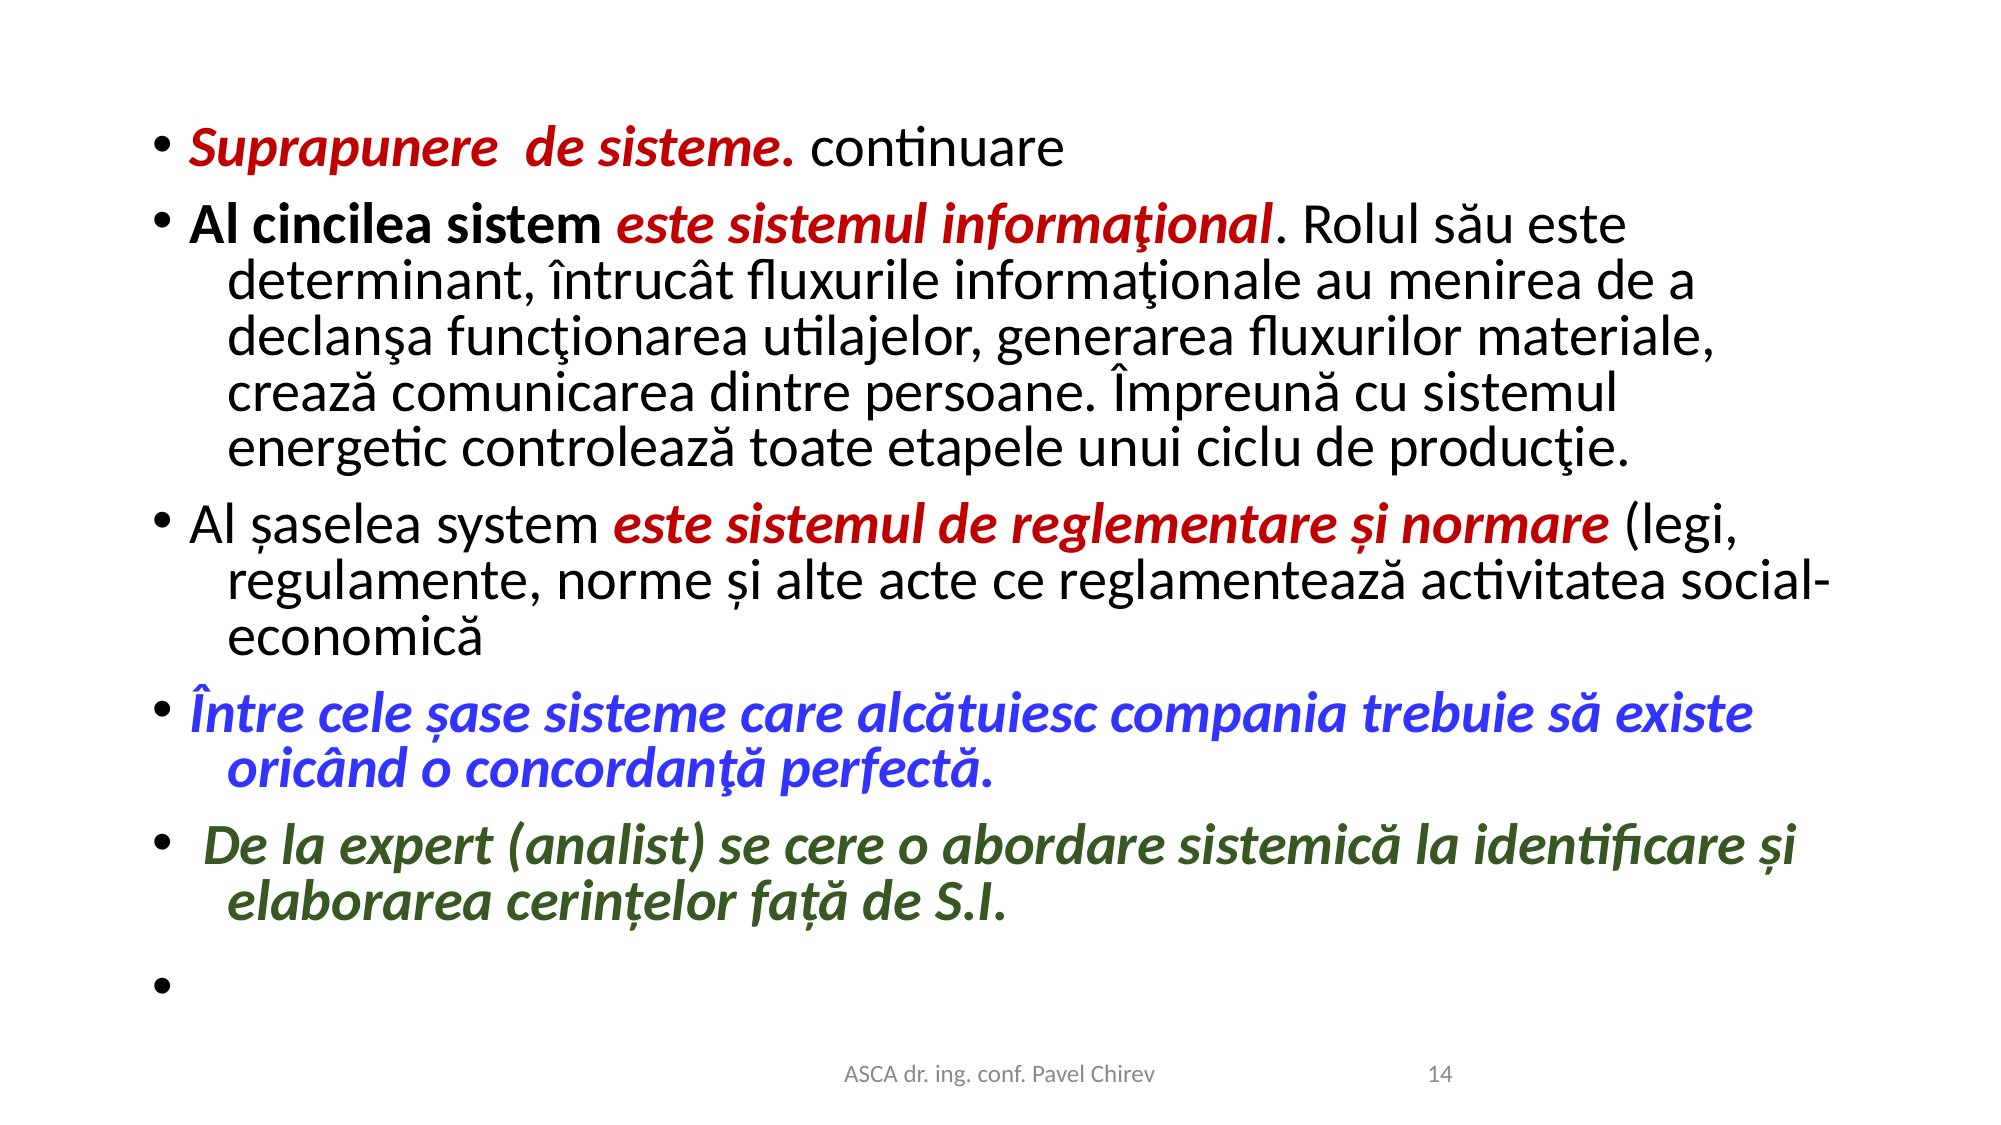

# Suprapunere de sisteme. continuare
Al cincilea sistem este sistemul informaţional. Rolul său este determinant, întrucât fluxurile informaţionale au menirea de a declanşa funcţionarea utilajelor, generarea fluxurilor materiale, crează comunicarea dintre persoane. Împreună cu sistemul energetic controlează toate etapele unui ciclu de producţie.
Al șaselea system este sistemul de reglementare și normare (legi, regulamente, norme și alte acte ce reglamentează activitatea social-economică
Între cele șase sisteme care alcătuiesc compania trebuie să existe oricând o concordanţă perfectă.
 De la expert (analist) se cere o abordare sistemică la identificare și elaborarea cerințelor față de S.I.
ASCA dr. ing. conf. Pavel Chirev
14